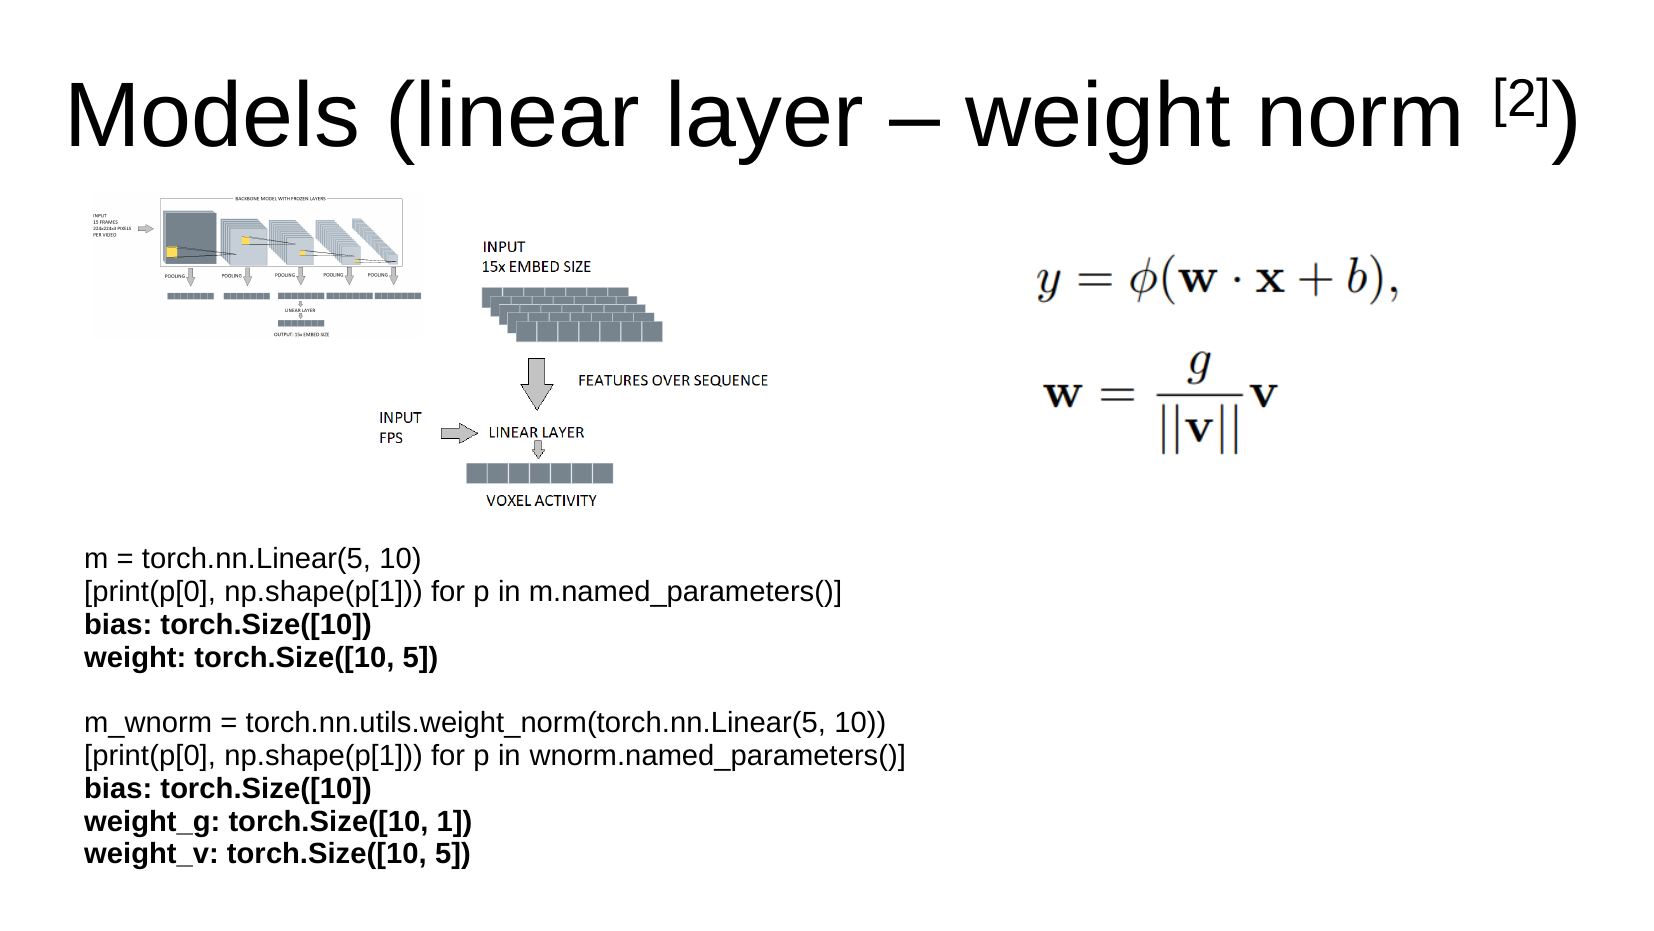

# Models (linear layer – weight norm [2])
m = torch.nn.Linear(5, 10)
[print(p[0], np.shape(p[1])) for p in m.named_parameters()]
bias: torch.Size([10])
weight: torch.Size([10, 5])
m_wnorm = torch.nn.utils.weight_norm(torch.nn.Linear(5, 10))
[print(p[0], np.shape(p[1])) for p in wnorm.named_parameters()]
bias: torch.Size([10])
weight_g: torch.Size([10, 1])
weight_v: torch.Size([10, 5])